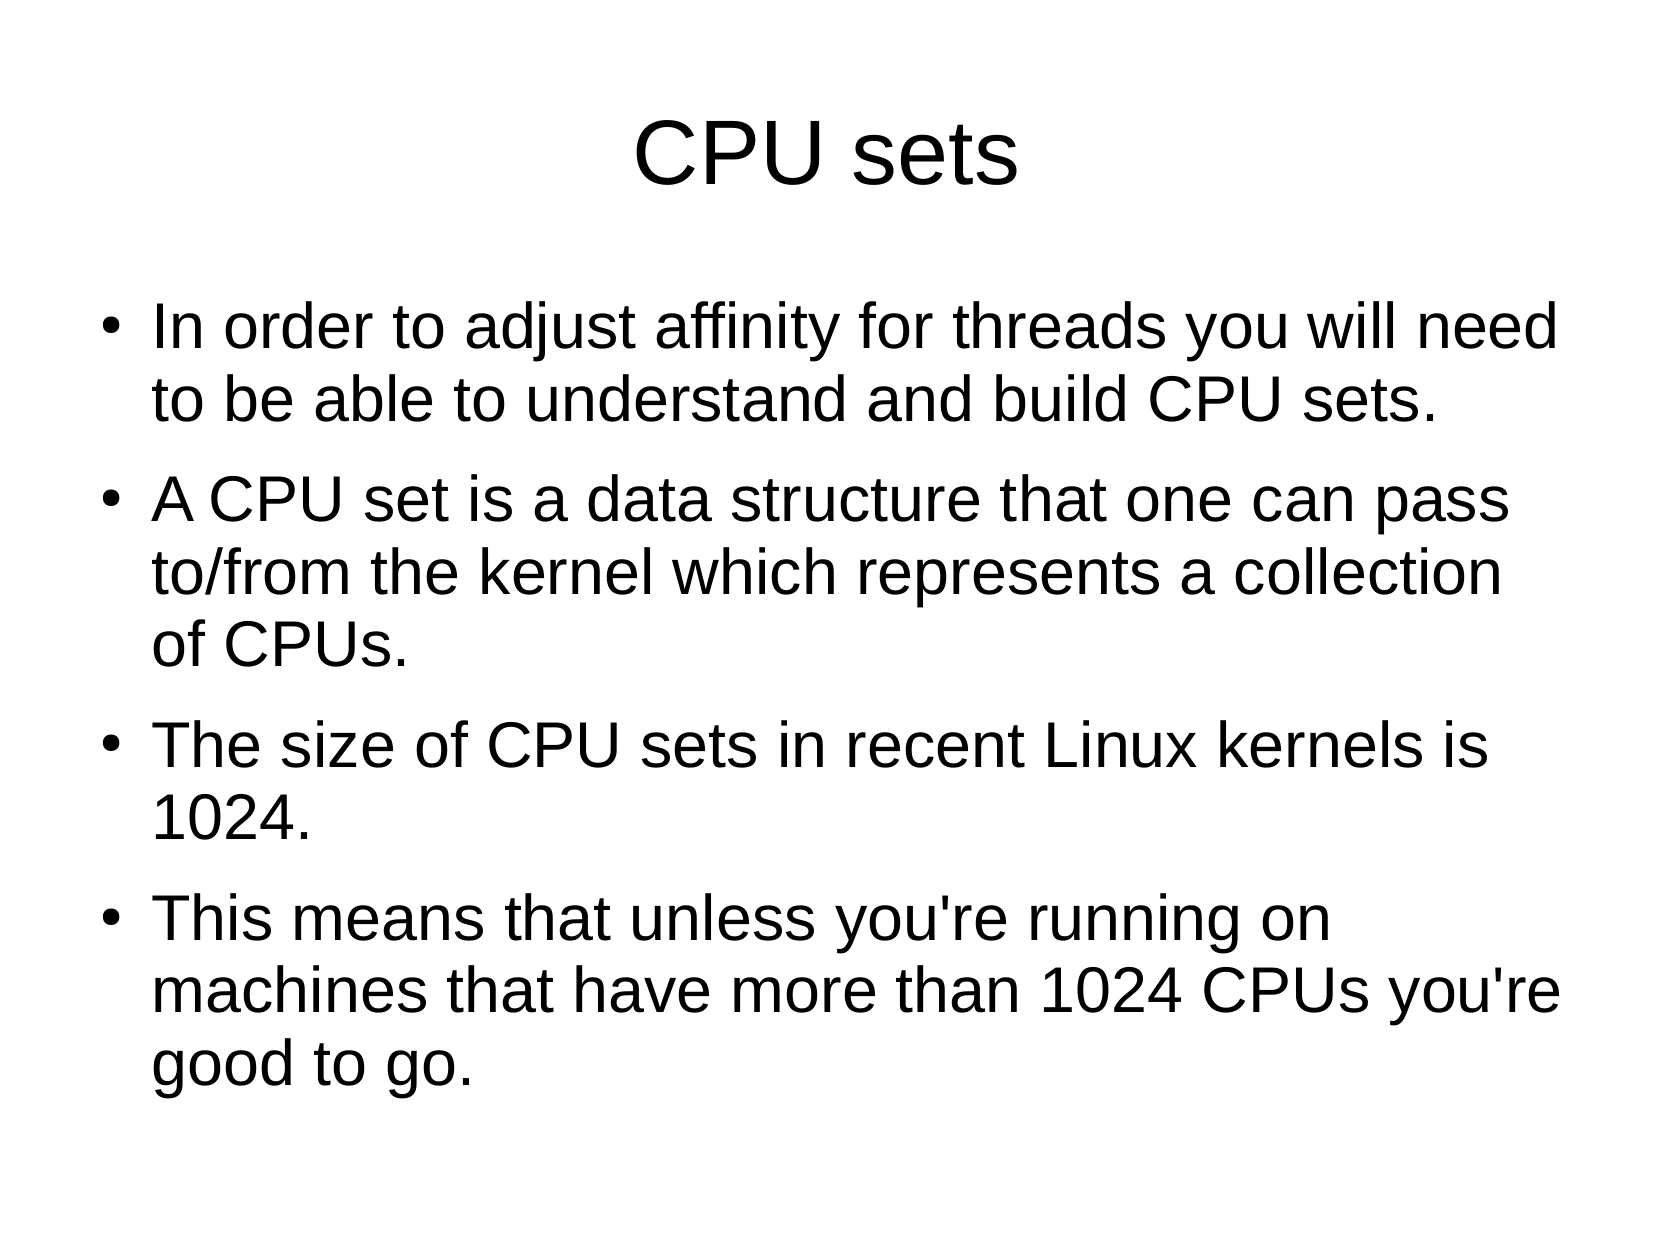

# CPU sets
In order to adjust affinity for threads you will need to be able to understand and build CPU sets.
A CPU set is a data structure that one can pass to/from the kernel which represents a collection of CPUs.
The size of CPU sets in recent Linux kernels is 1024.
This means that unless you're running on machines that have more than 1024 CPUs you're good to go.